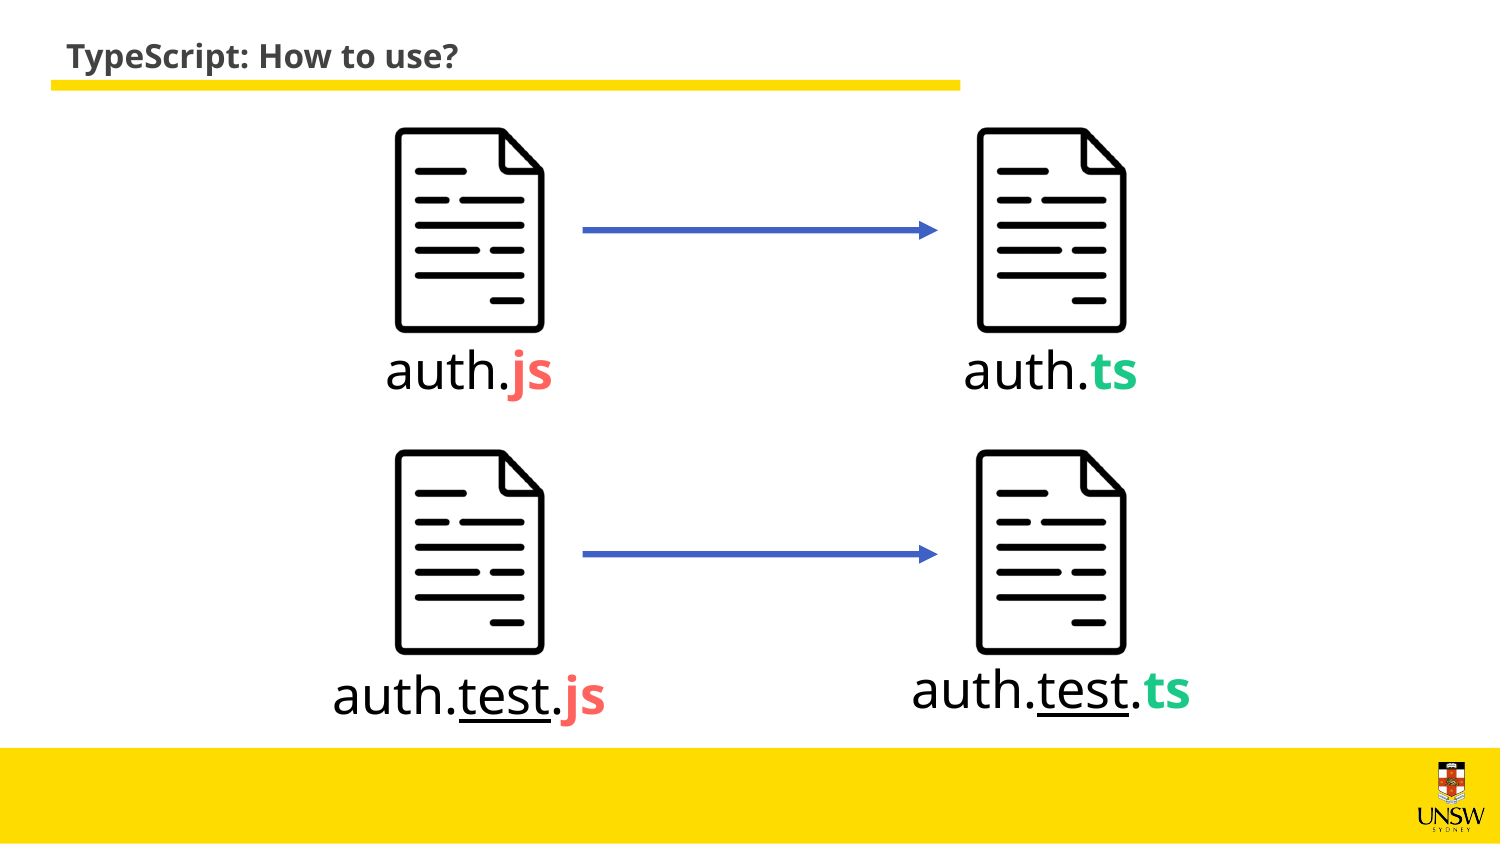

TypeScript: How to use?
auth.js
auth.ts
auth.test.ts
auth.test.js